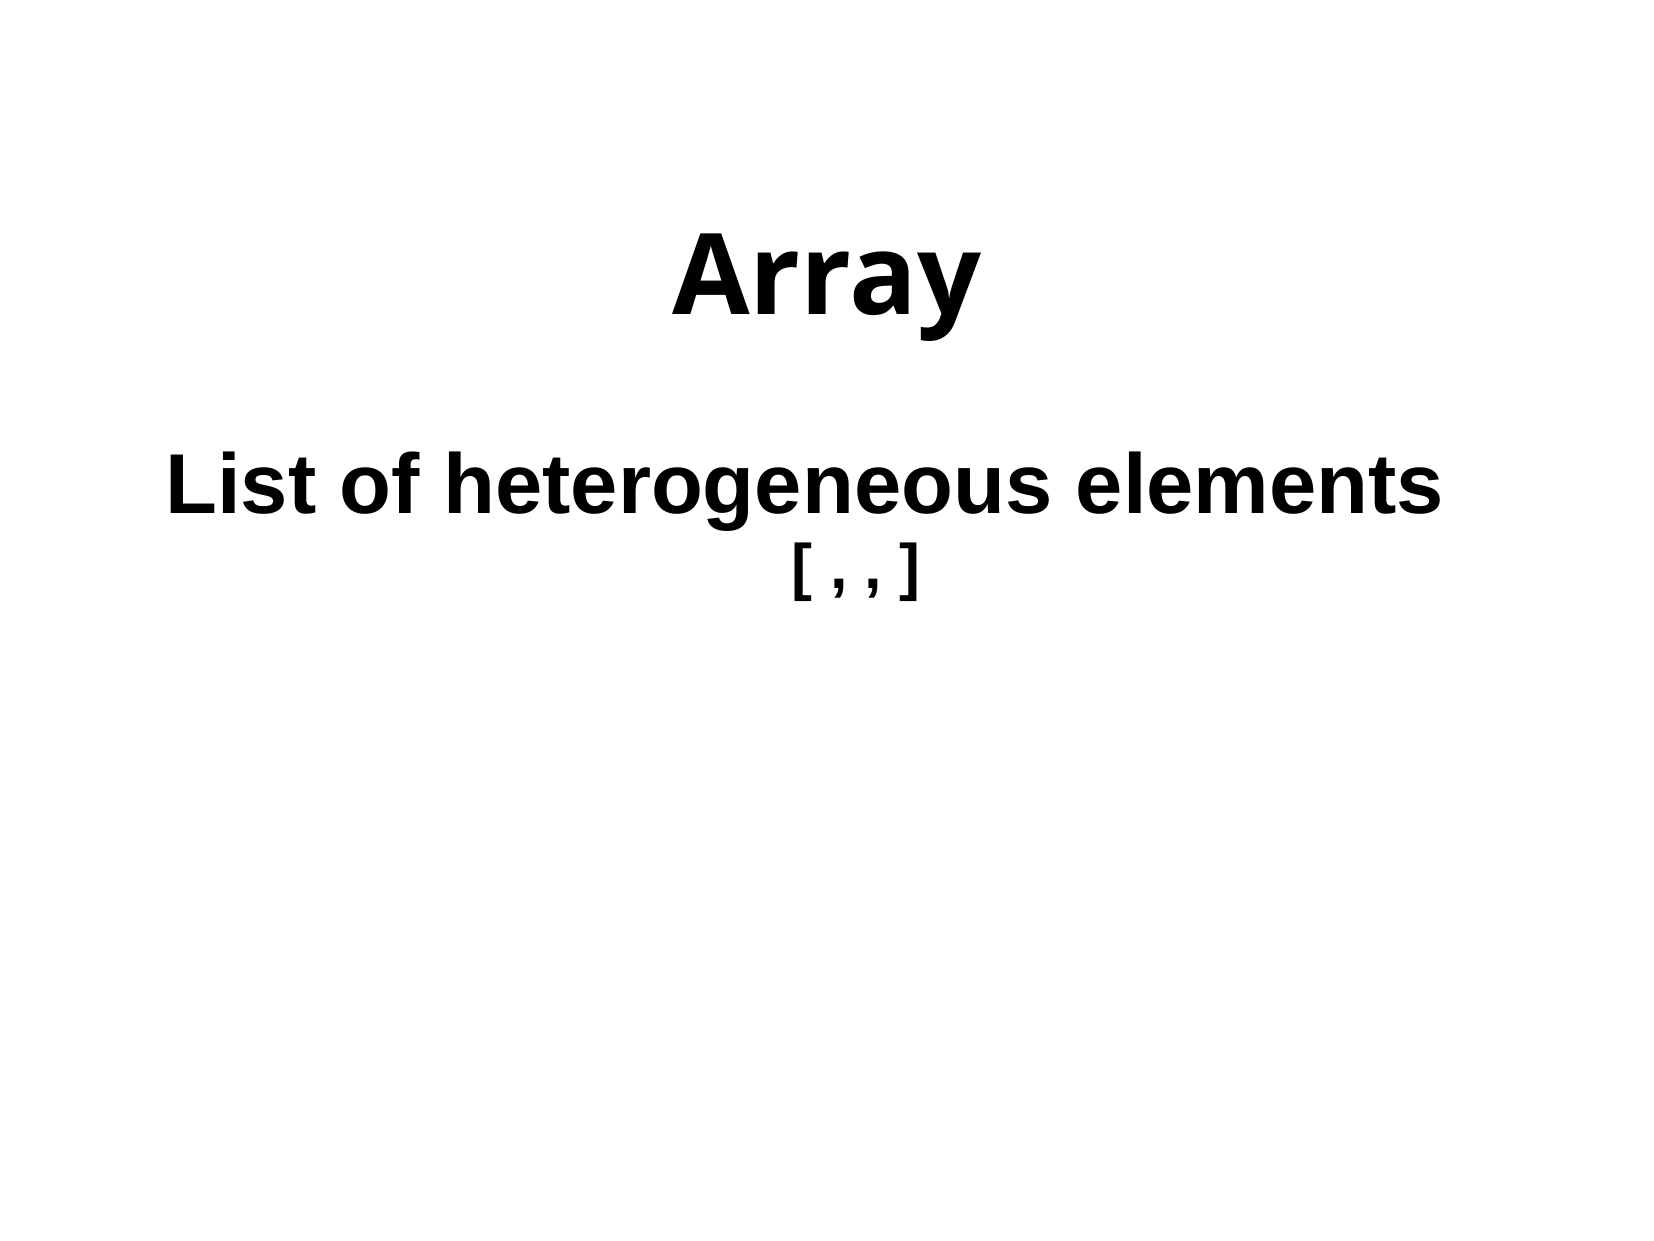

# Array
List of heterogeneous elements
[ , , ]